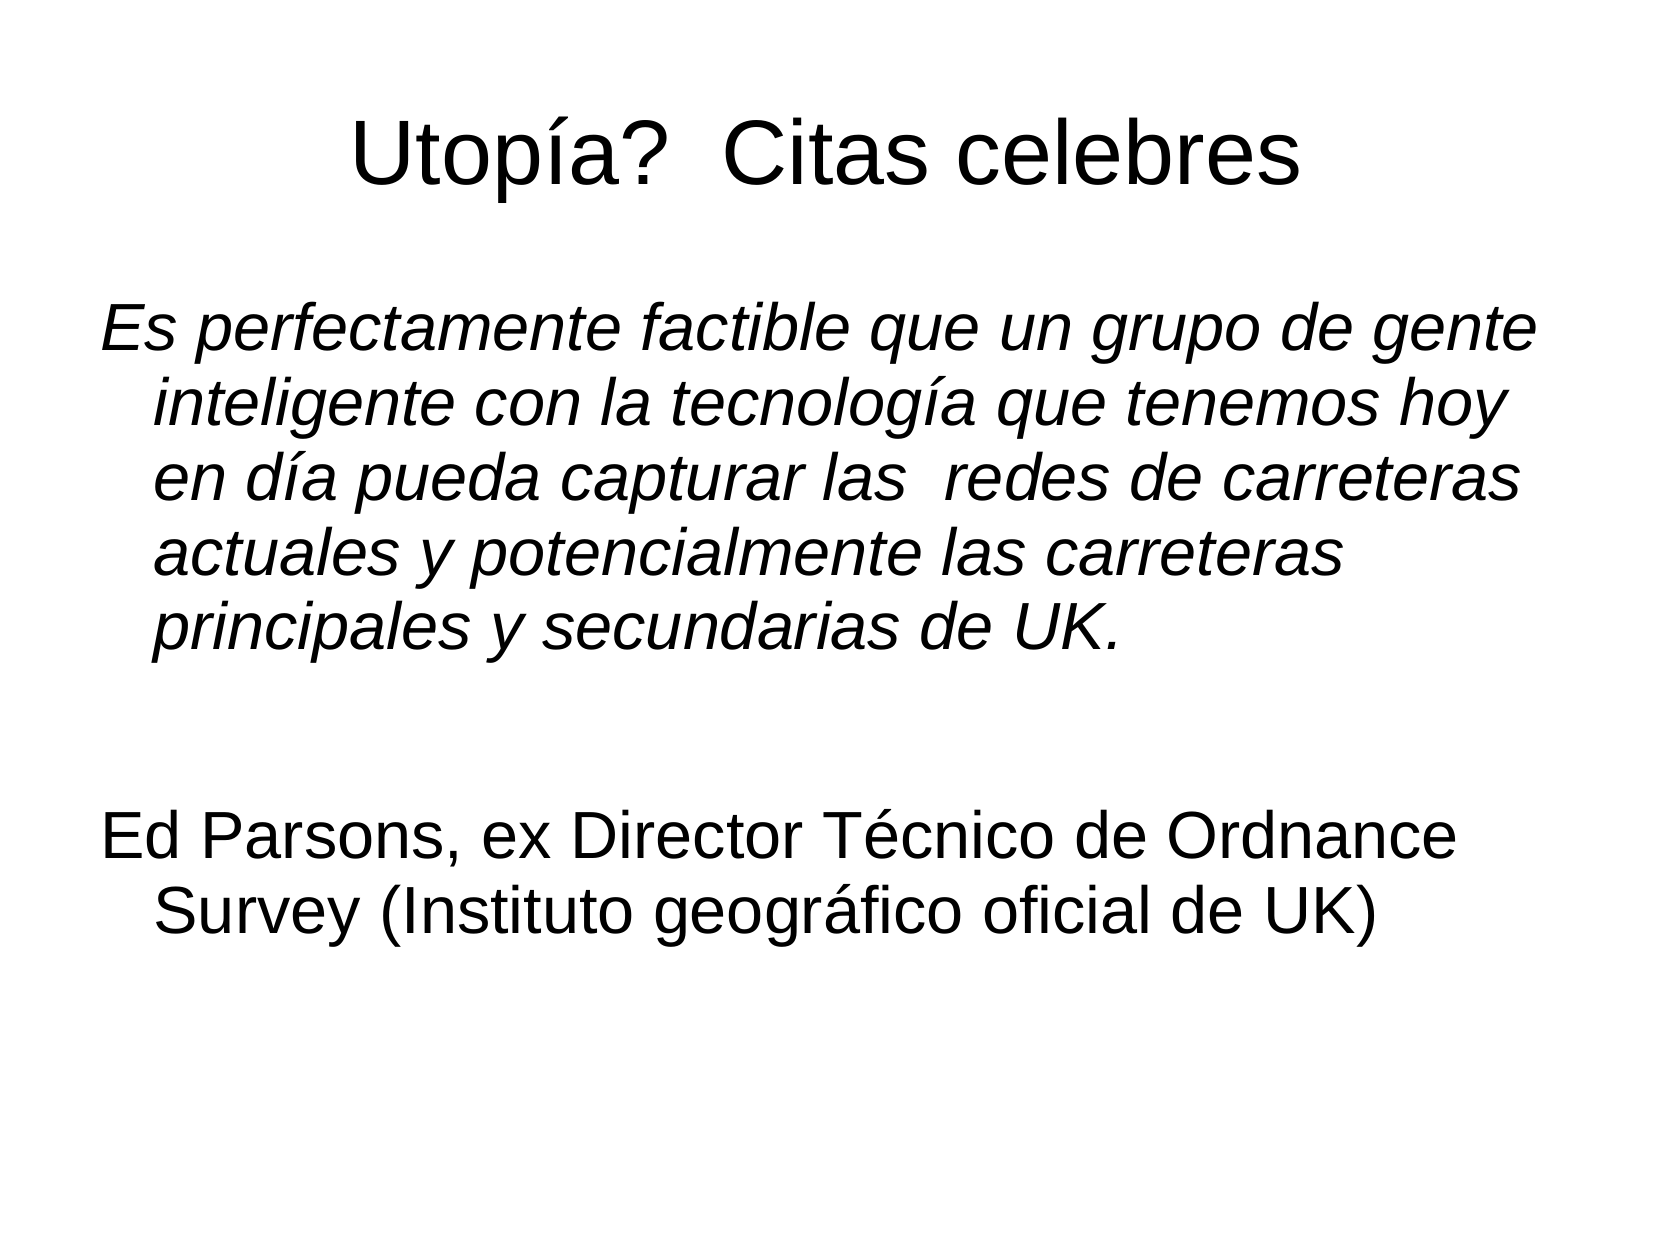

# Utopía? Citas celebres
Es perfectamente factible que un grupo de gente inteligente con la tecnología que tenemos hoy en día pueda capturar las redes de carreteras actuales y potencialmente las carreteras principales y secundarias de UK.
Ed Parsons, ex Director Técnico de Ordnance Survey (Instituto geográfico oficial de UK)